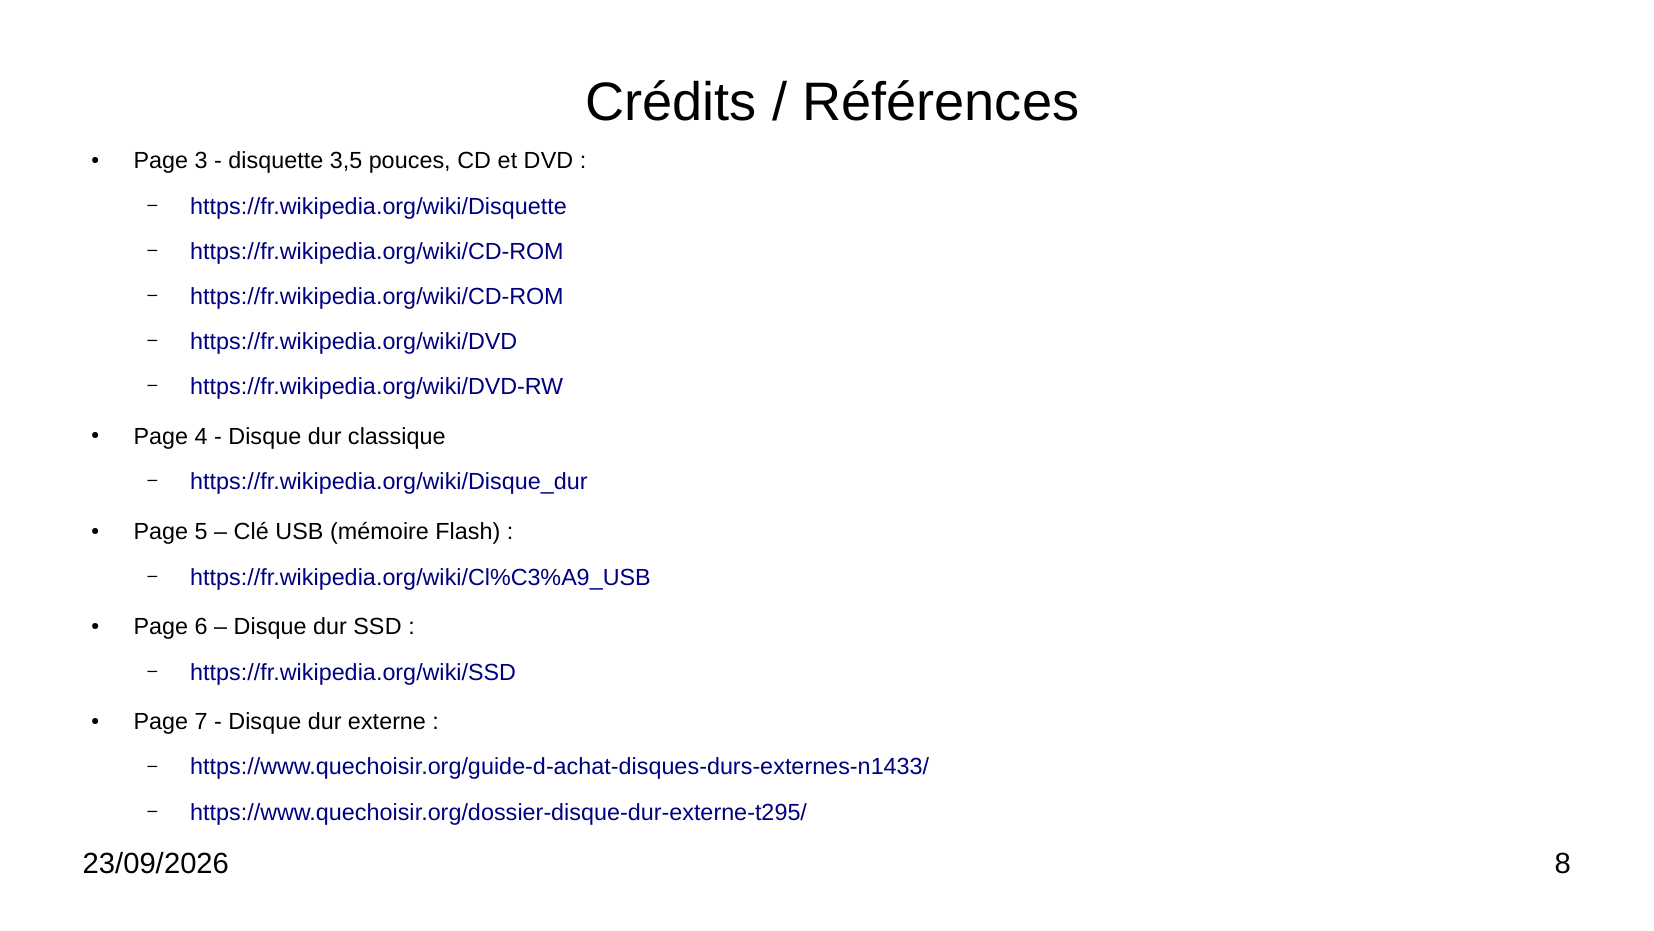

Crédits / Références
# Page 3 - disquette 3,5 pouces, CD et DVD :
https://fr.wikipedia.org/wiki/Disquette
https://fr.wikipedia.org/wiki/CD-ROM
https://fr.wikipedia.org/wiki/CD-ROM
https://fr.wikipedia.org/wiki/DVD
https://fr.wikipedia.org/wiki/DVD-RW
Page 4 - Disque dur classique
https://fr.wikipedia.org/wiki/Disque_dur
Page 5 – Clé USB (mémoire Flash) :
https://fr.wikipedia.org/wiki/Cl%C3%A9_USB
Page 6 – Disque dur SSD :
https://fr.wikipedia.org/wiki/SSD
Page 7 - Disque dur externe :
https://www.quechoisir.org/guide-d-achat-disques-durs-externes-n1433/
https://www.quechoisir.org/dossier-disque-dur-externe-t295/
8